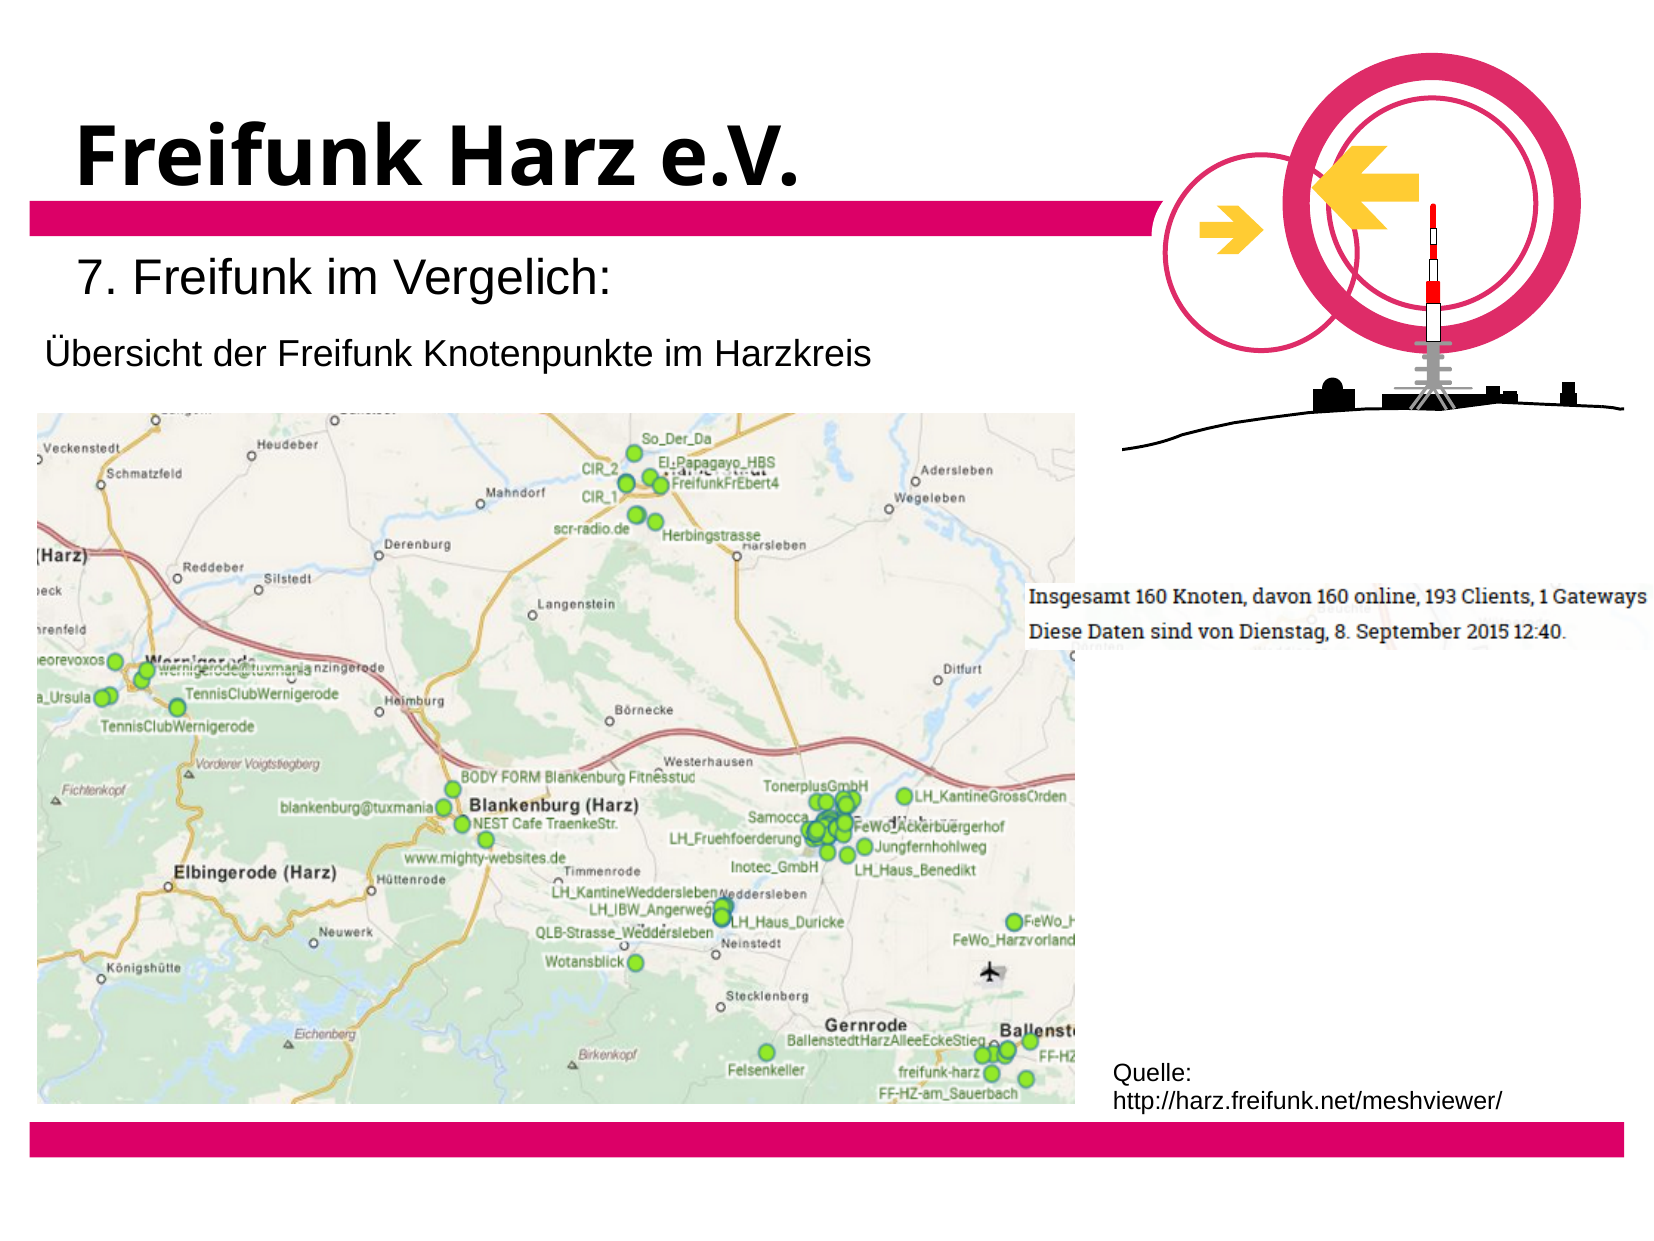

# 7. Freifunk im Vergelich:
Übersicht der Freifunk Knotenpunkte im Harzkreis
Quelle:
http://harz.freifunk.net/meshviewer/